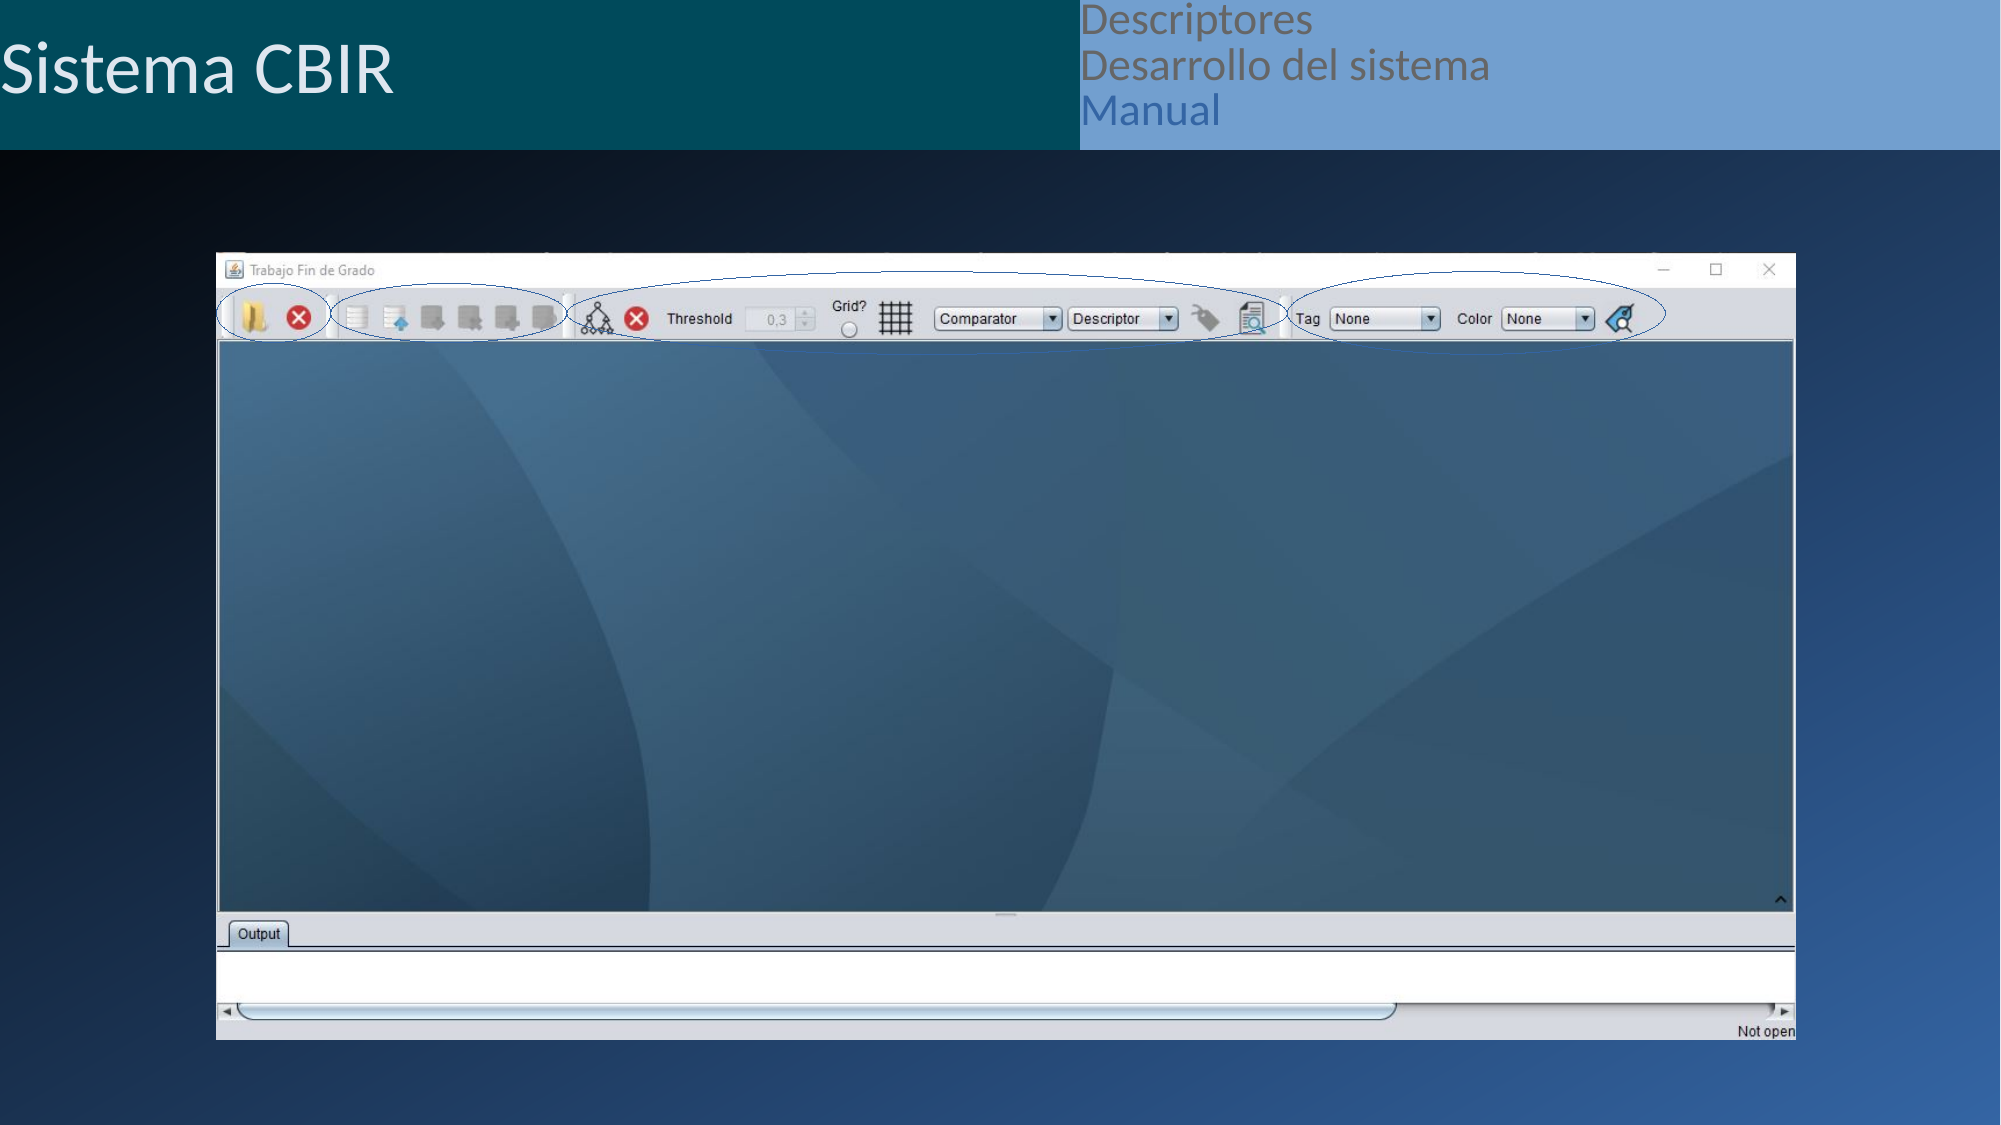

# Sistema CBIR
Descriptores
Desarrollo del sistema
Manual